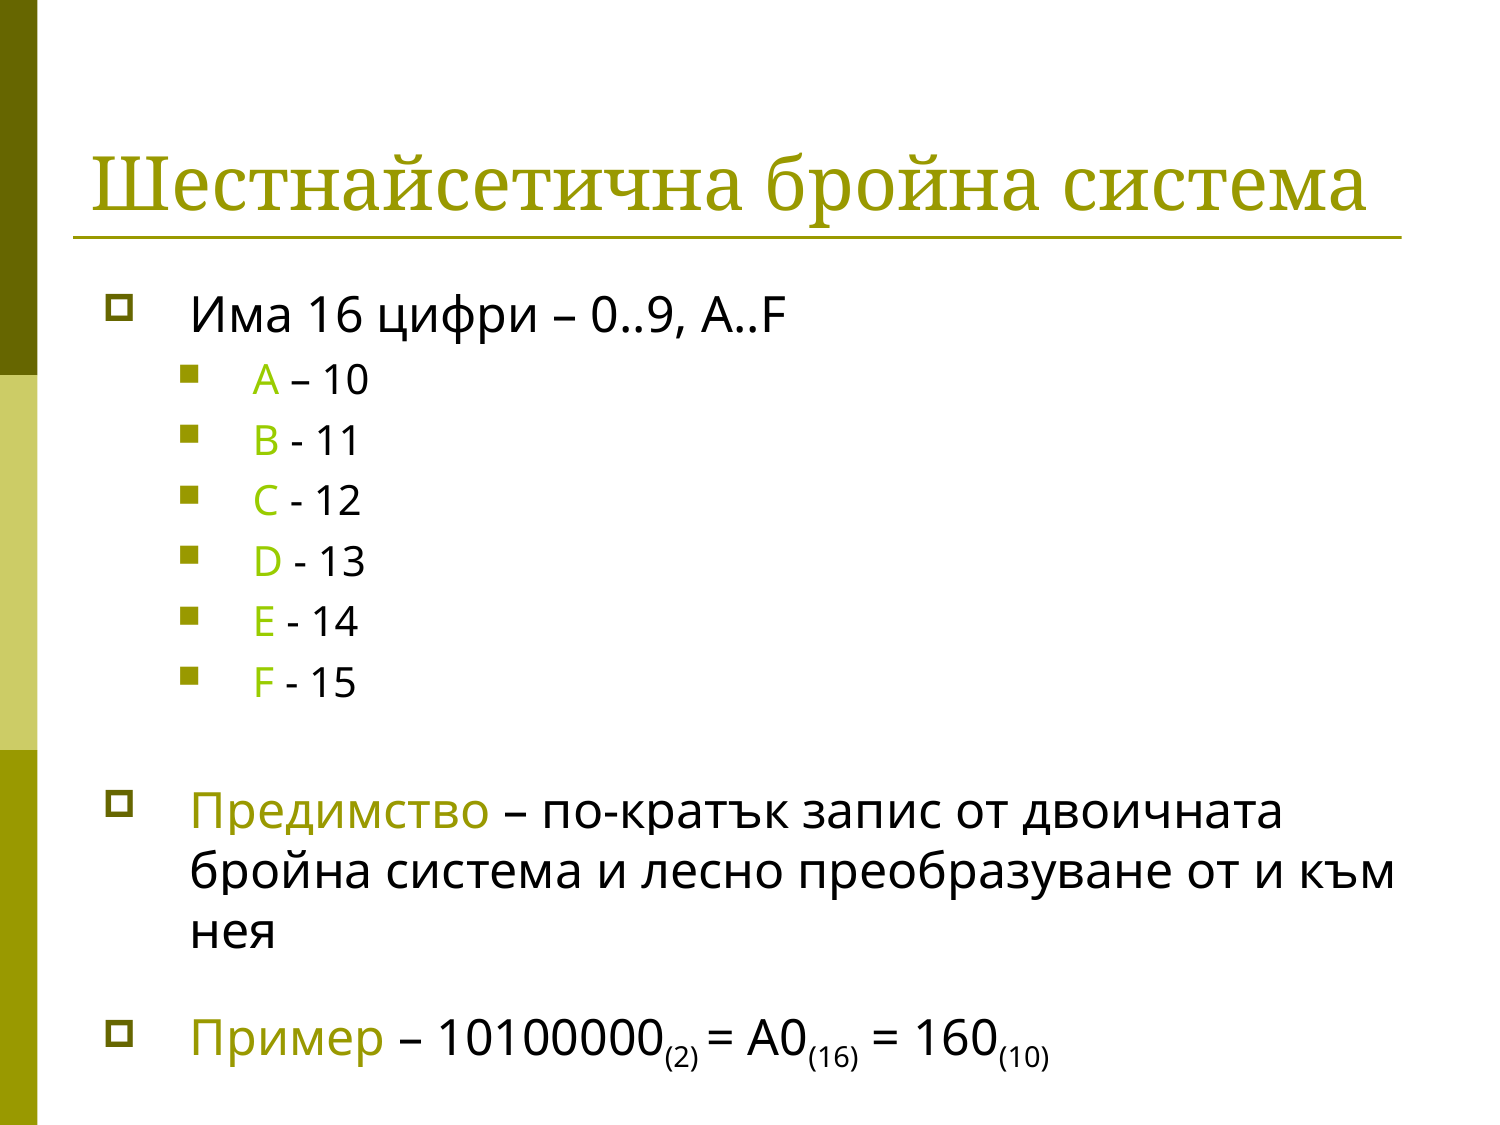

# Шестнайсетична бройна система
Има 16 цифри – 0..9, A..F
A – 10
B - 11
C - 12
D - 13
E - 14
F - 15
Предимство – по-кратък запис от двоичната бройна система и лесно преобразуване от и към нея
Пример – 10100000(2) = A0(16) = 160(10)